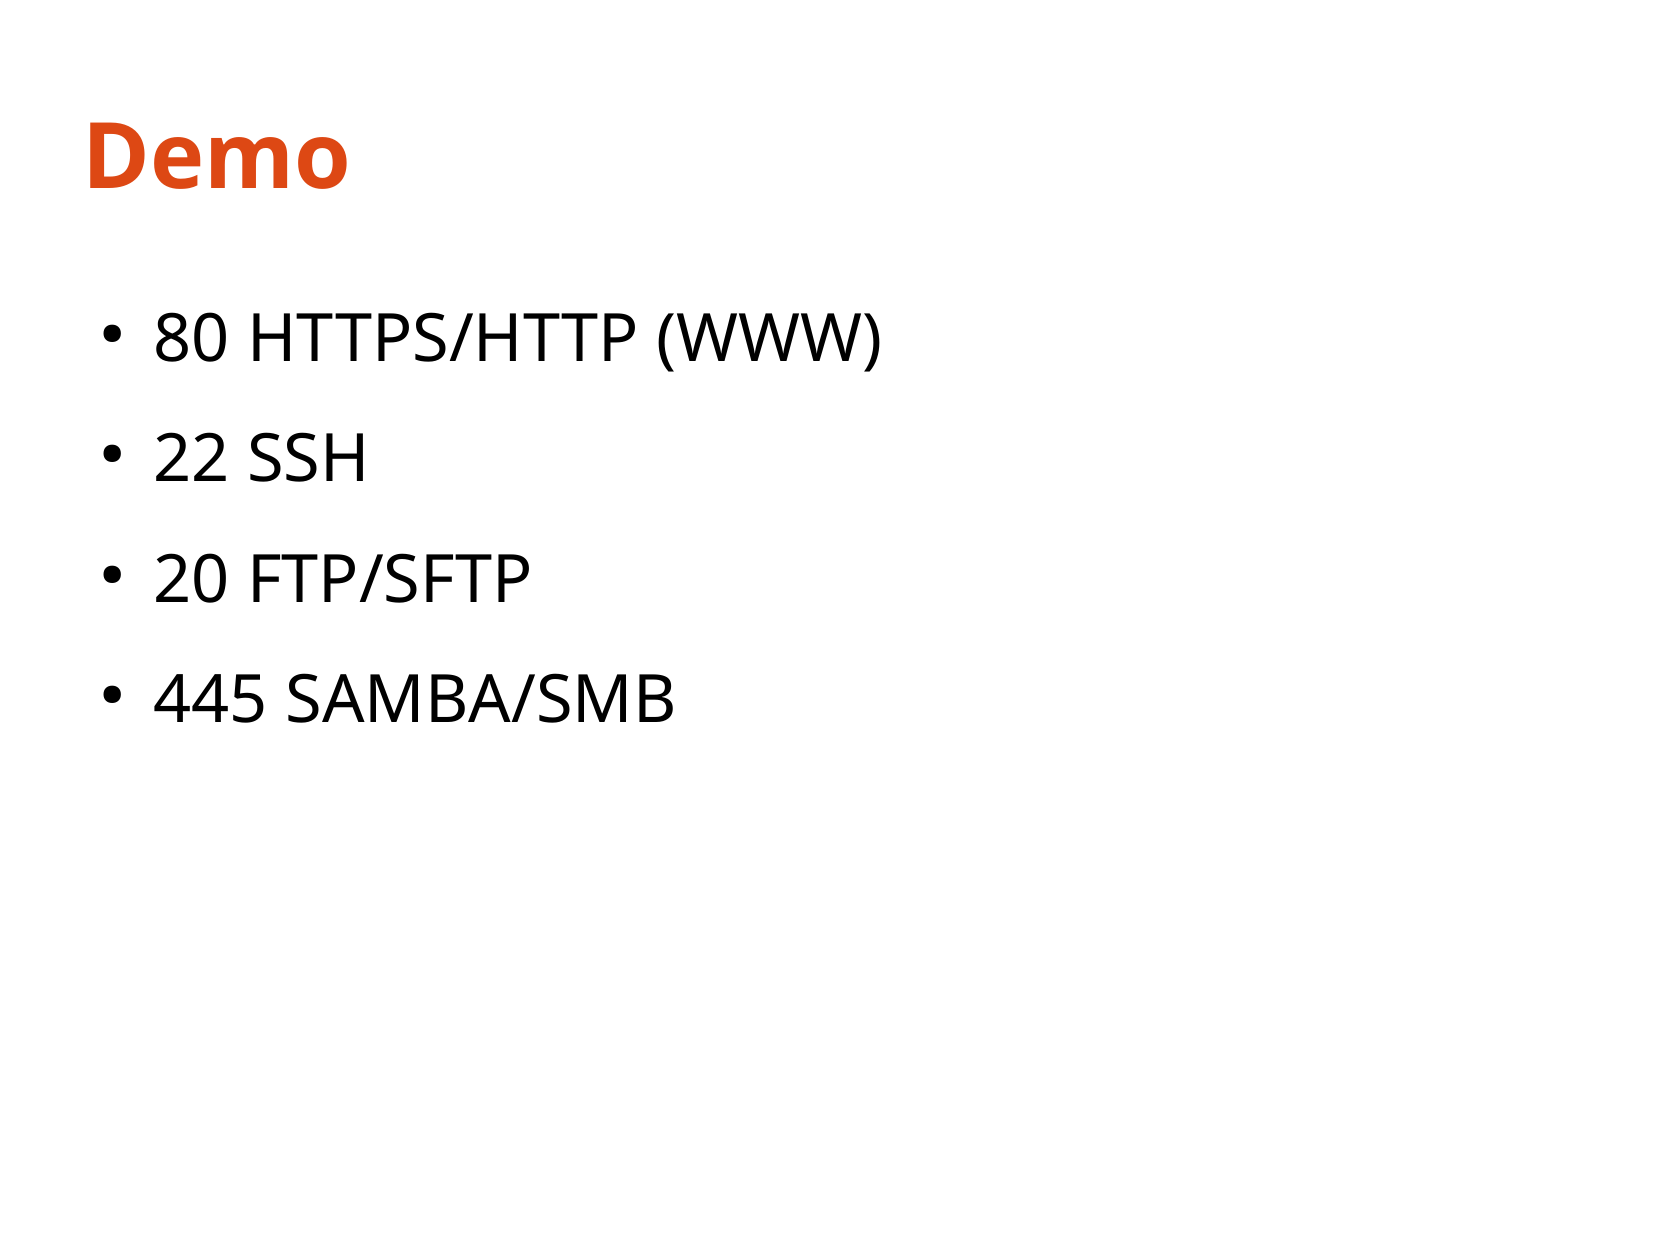

# Demo
80 HTTPS/HTTP (WWW)
22 SSH
20 FTP/SFTP
445 SAMBA/SMB